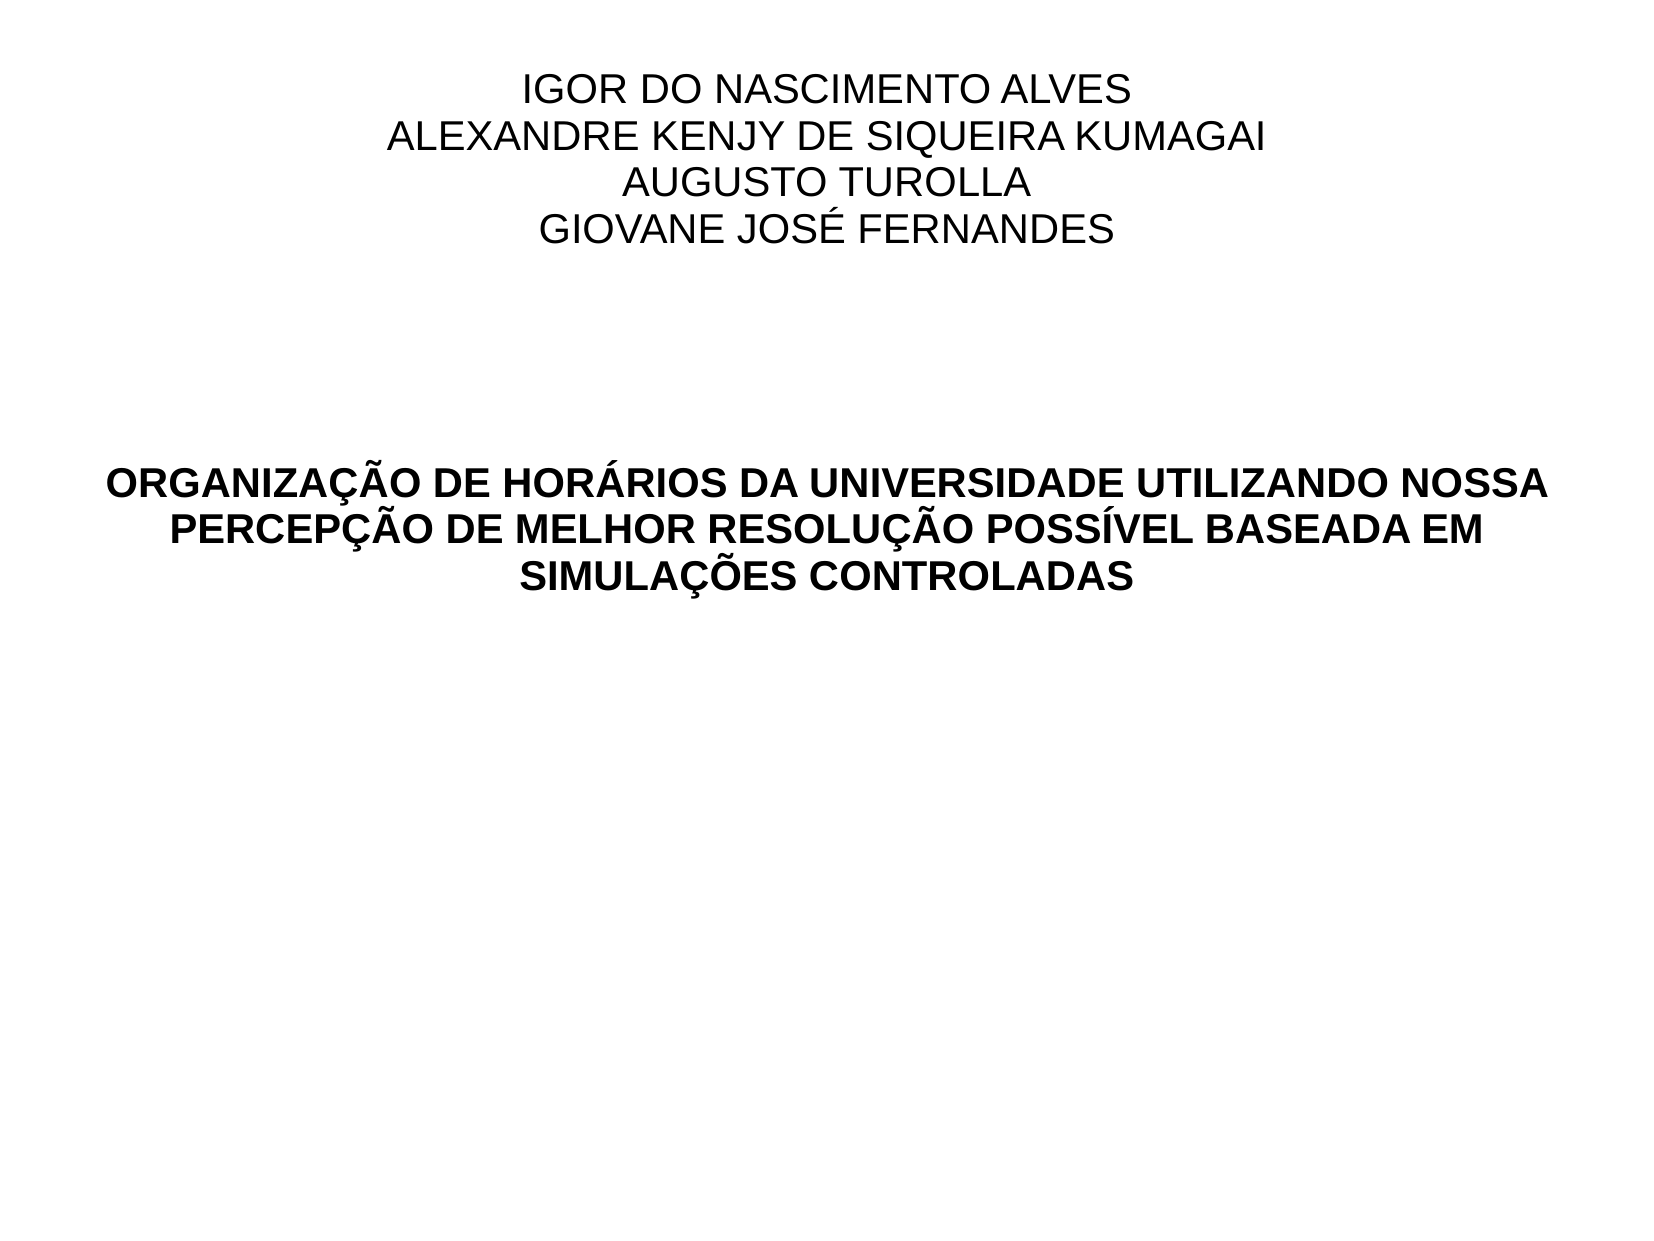

ORGANIZAÇÃO DE HORÁRIOS DA UNIVERSIDADE UTILIZANDO NOSSA PERCEPÇÃO DE MELHOR RESOLUÇÃO POSSÍVEL BASEADA EM SIMULAÇÕES CONTROLADAS
# IGOR DO NASCIMENTO ALVES ALEXANDRE KENJY DE SIQUEIRA KUMAGAI AUGUSTO TUROLLA GIOVANE JOSÉ FERNANDES